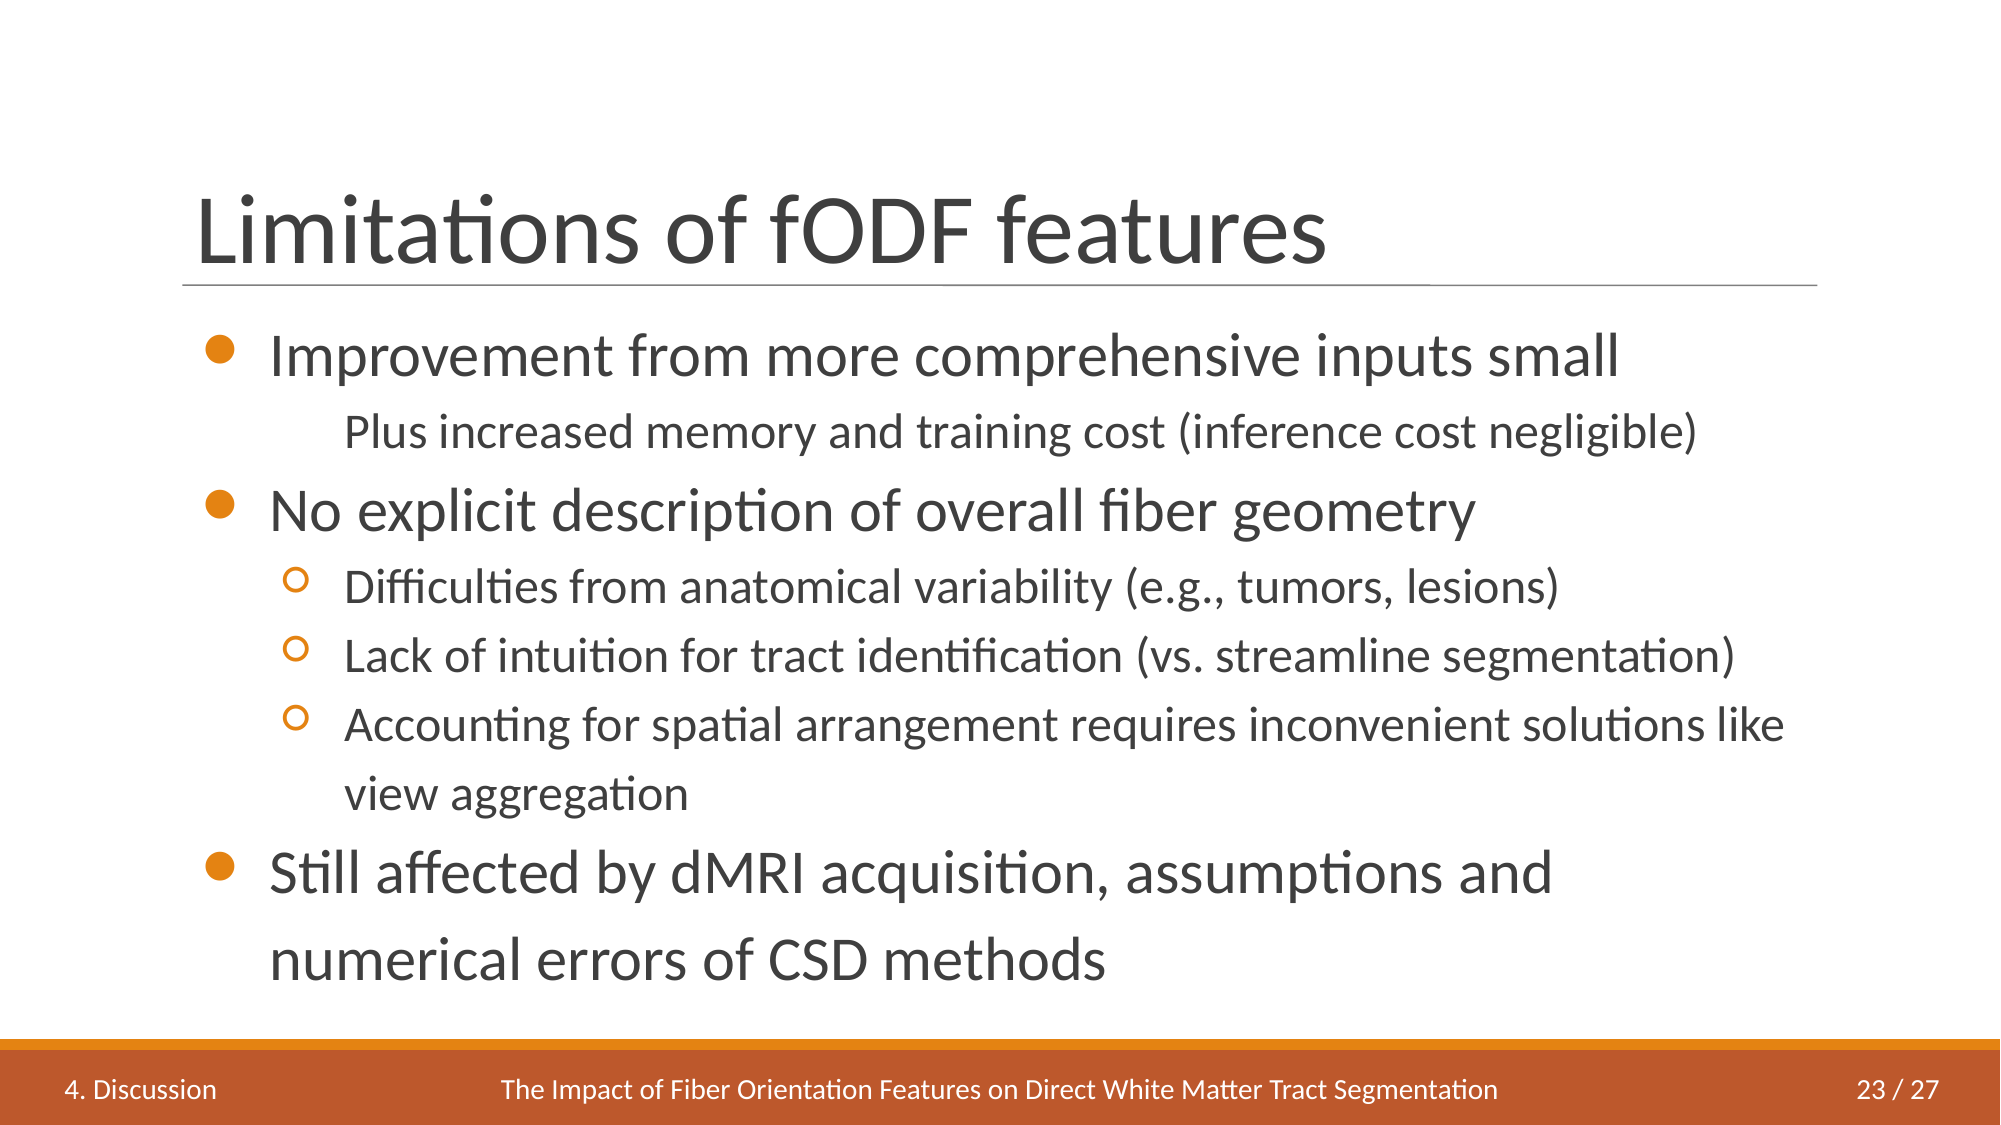

# Limitations of fODF features
Improvement from more comprehensive inputs small
Plus increased memory and training cost (inference cost negligible)
No explicit description of overall fiber geometry
Difficulties from anatomical variability (e.g., tumors, lesions)
Lack of intuition for tract identification (vs. streamline segmentation)
Accounting for spatial arrangement requires inconvenient solutions like view aggregation
Still affected by dMRI acquisition, assumptions and numerical errors of CSD methods
4. Discussion
The Impact of Fiber Orientation Features on Direct White Matter Tract Segmentation